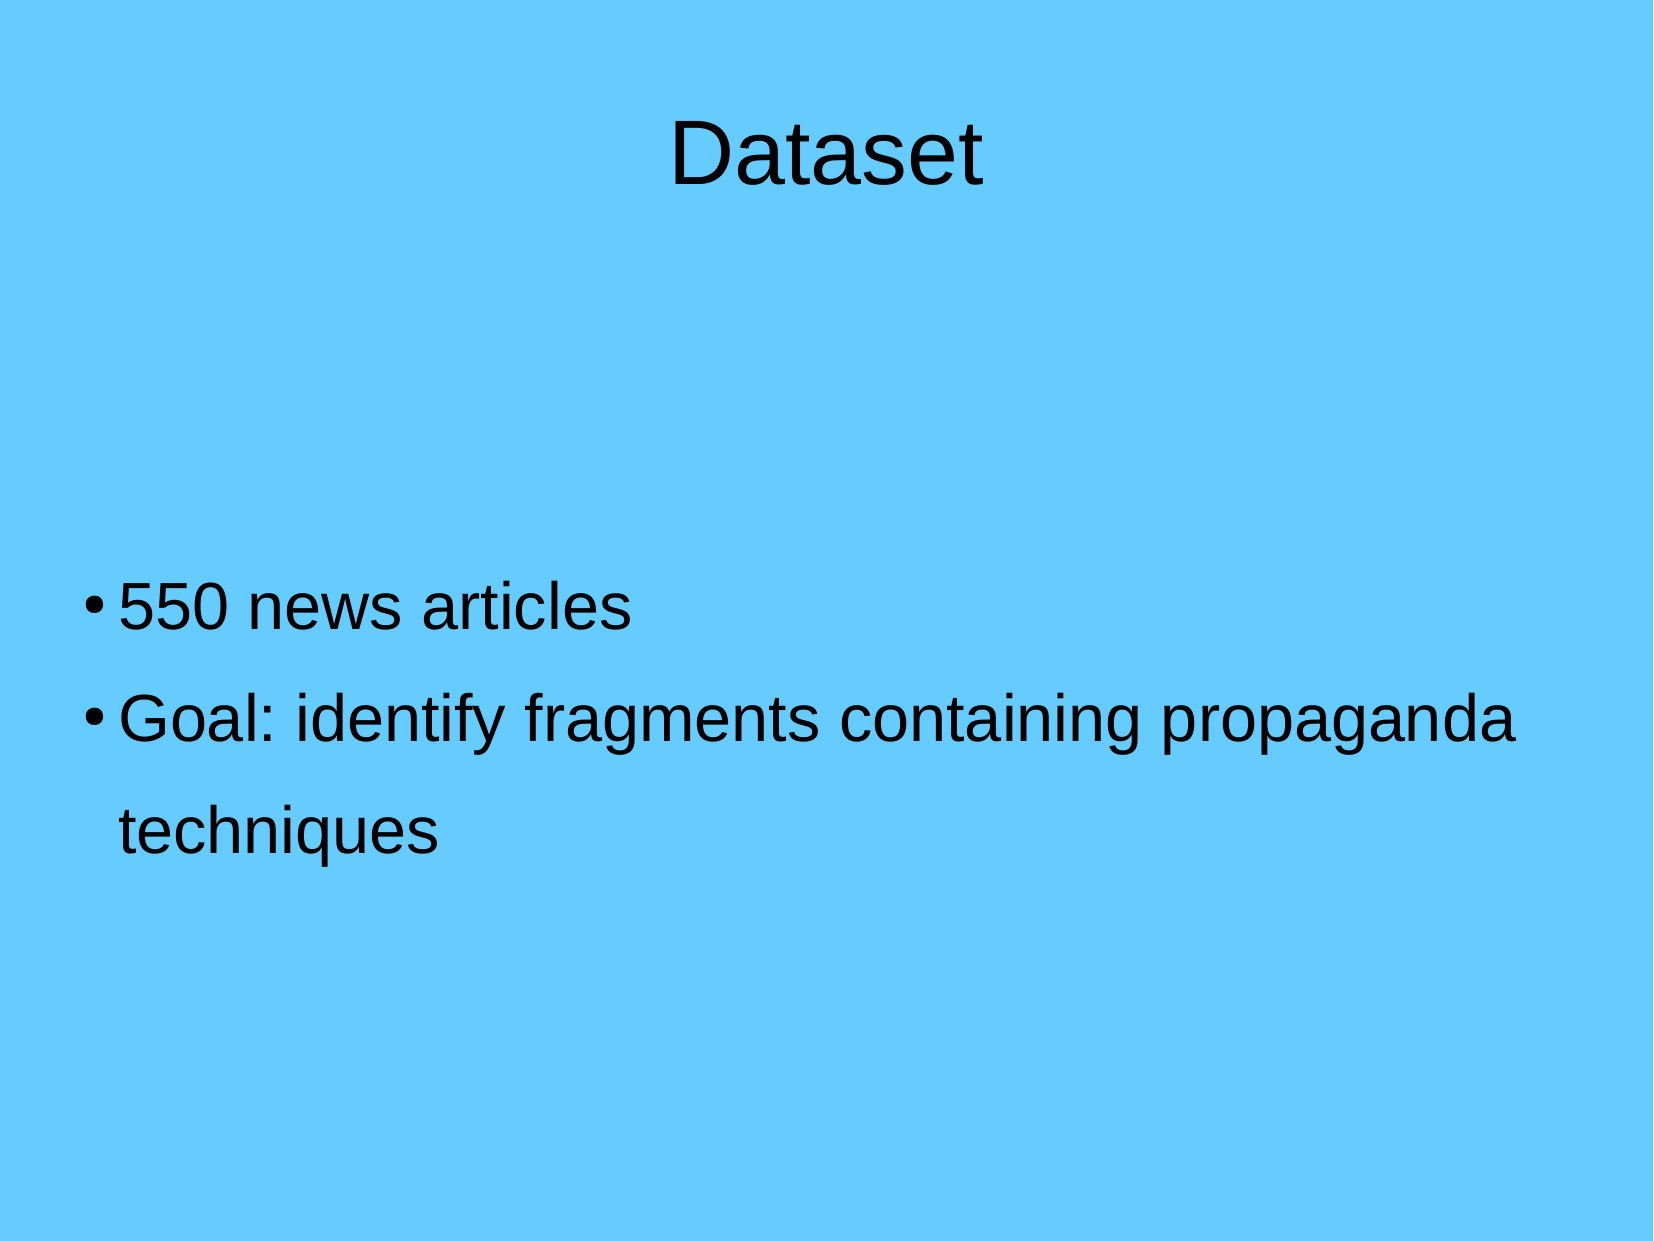

# Dataset
550 news articles
Goal: identify fragments containing propaganda techniques